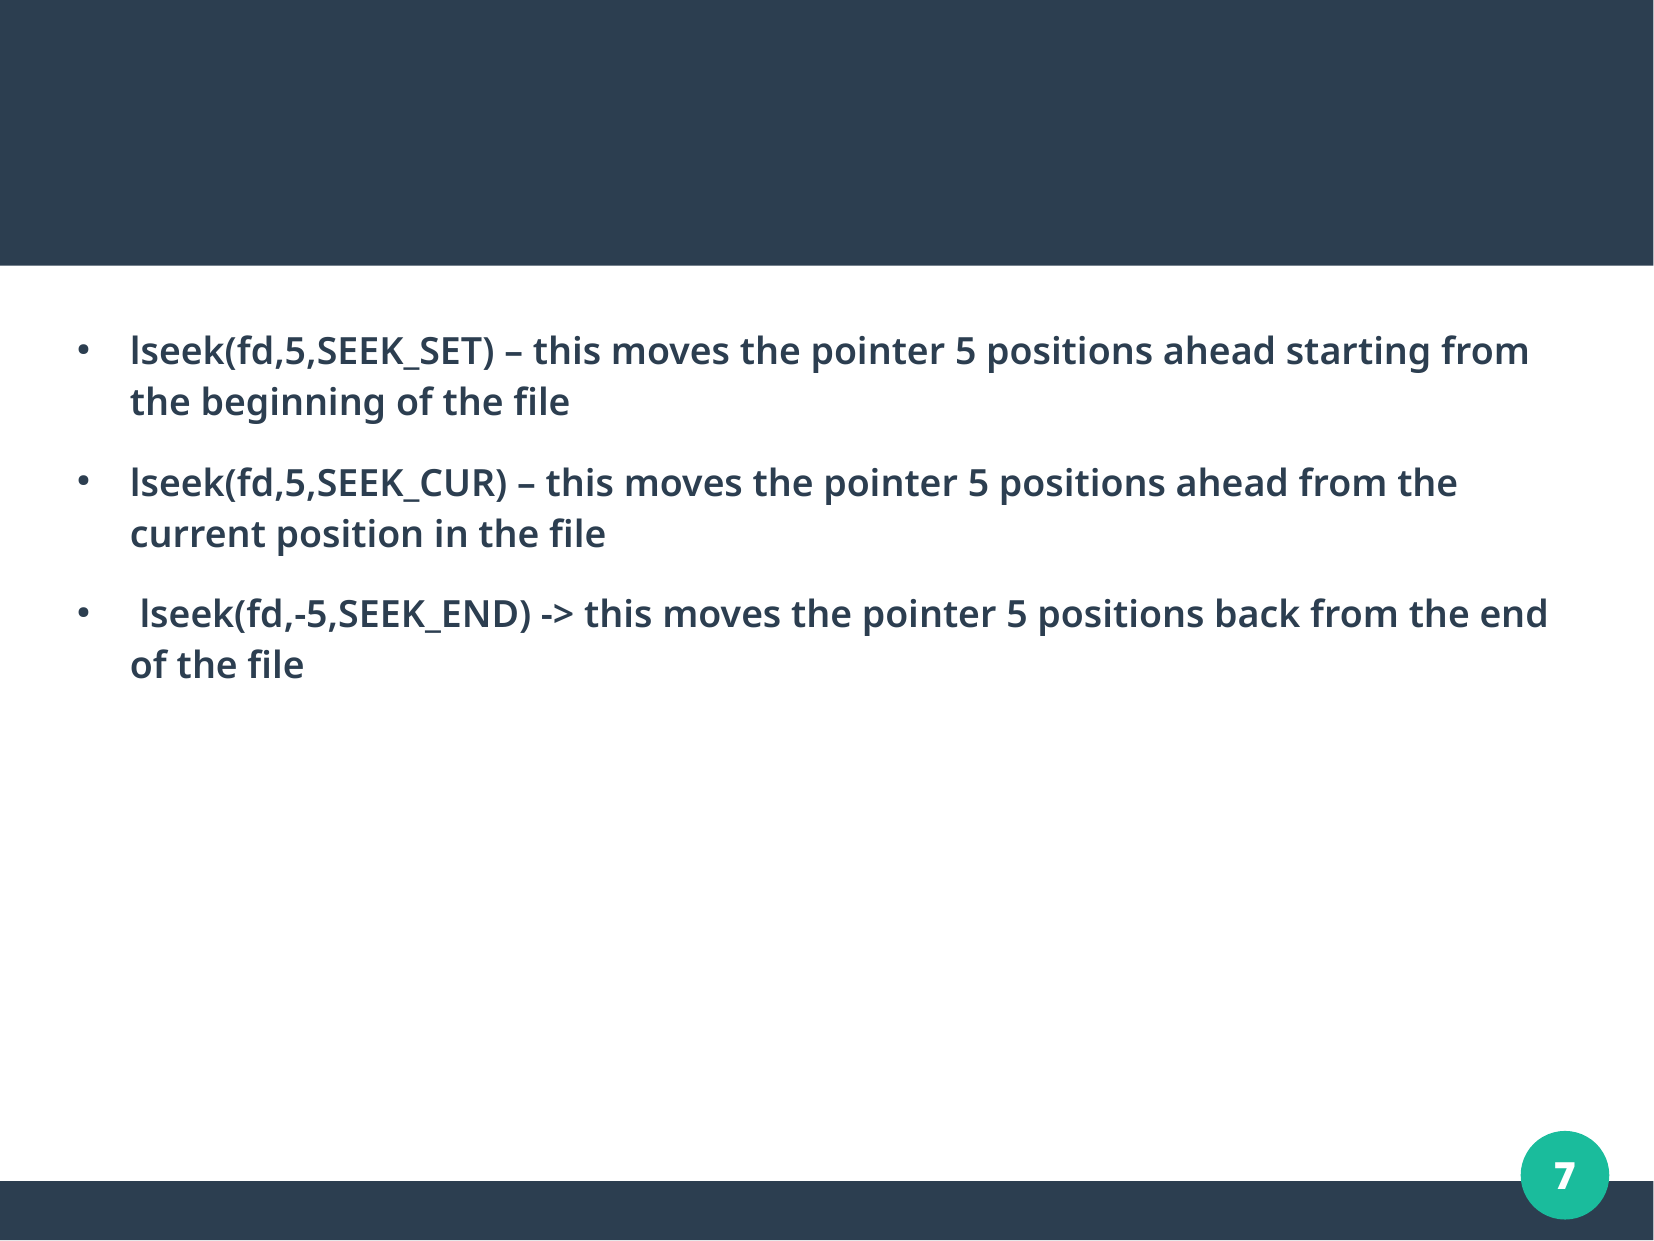

#
lseek(fd,5,SEEK_SET) – this moves the pointer 5 positions ahead starting from the beginning of the file
lseek(fd,5,SEEK_CUR) – this moves the pointer 5 positions ahead from the current position in the file
 lseek(fd,-5,SEEK_END) -> this moves the pointer 5 positions back from the end of the file
7